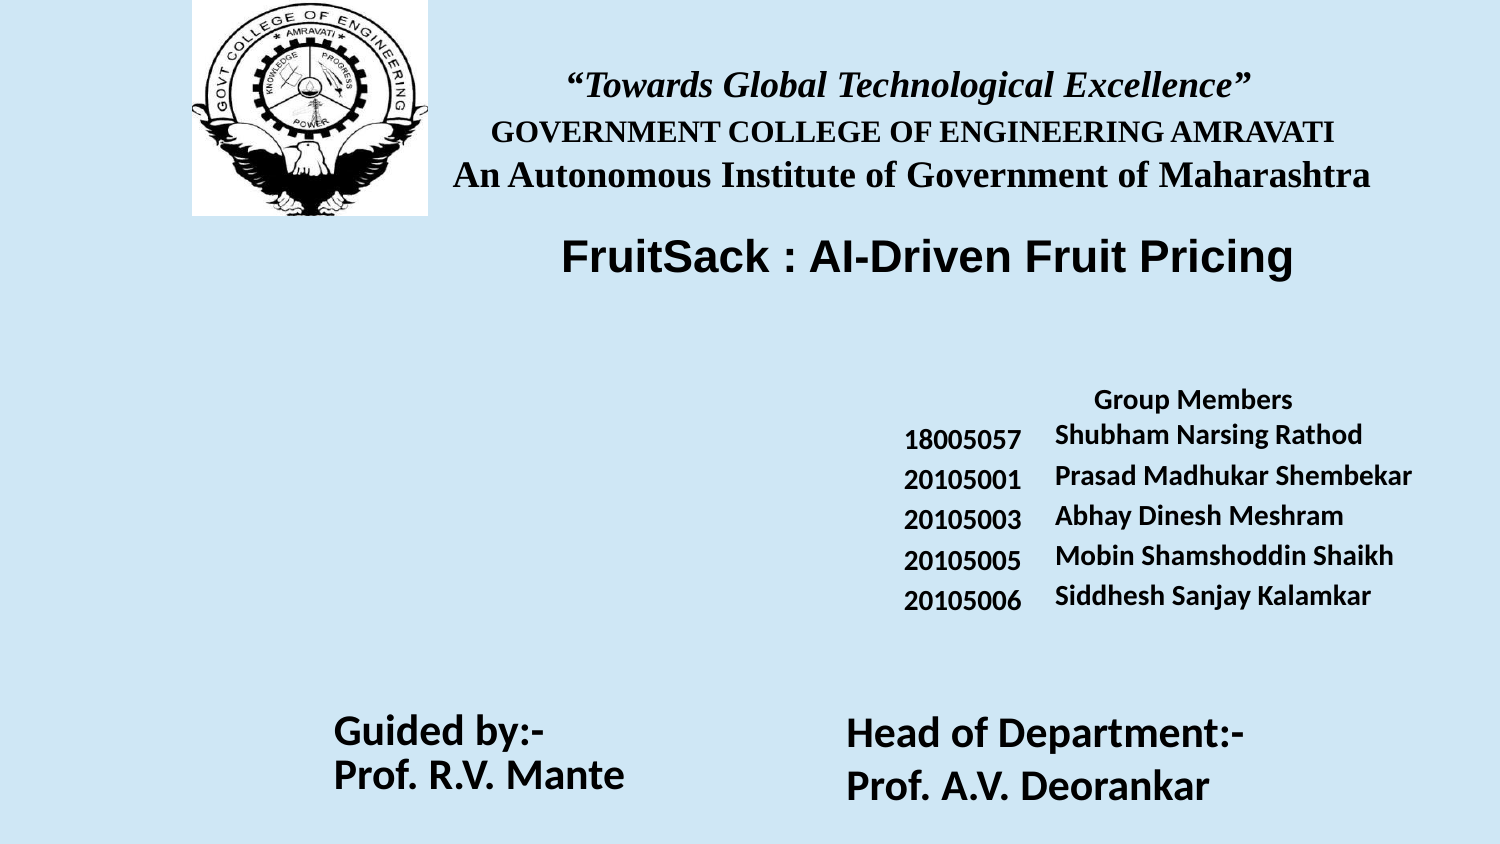

# “Towards Global Technological Excellence” GOVERNMENT COLLEGE OF ENGINEERING AMRAVATI An Autonomous Institute of Government of Maharashtra
FruitSack : AI-Driven Fruit Pricing
| Group Members | |
| --- | --- |
| 18005057 | Shubham Narsing Rathod |
| 20105001 | Prasad Madhukar Shembekar |
| 20105003 | Abhay Dinesh Meshram |
| 20105005 | Mobin Shamshoddin Shaikh |
| 20105006 | Siddhesh Sanjay Kalamkar |
Head of Department:-
Prof. A.V. Deorankar
Guided by:-
Prof. R.V. Mante